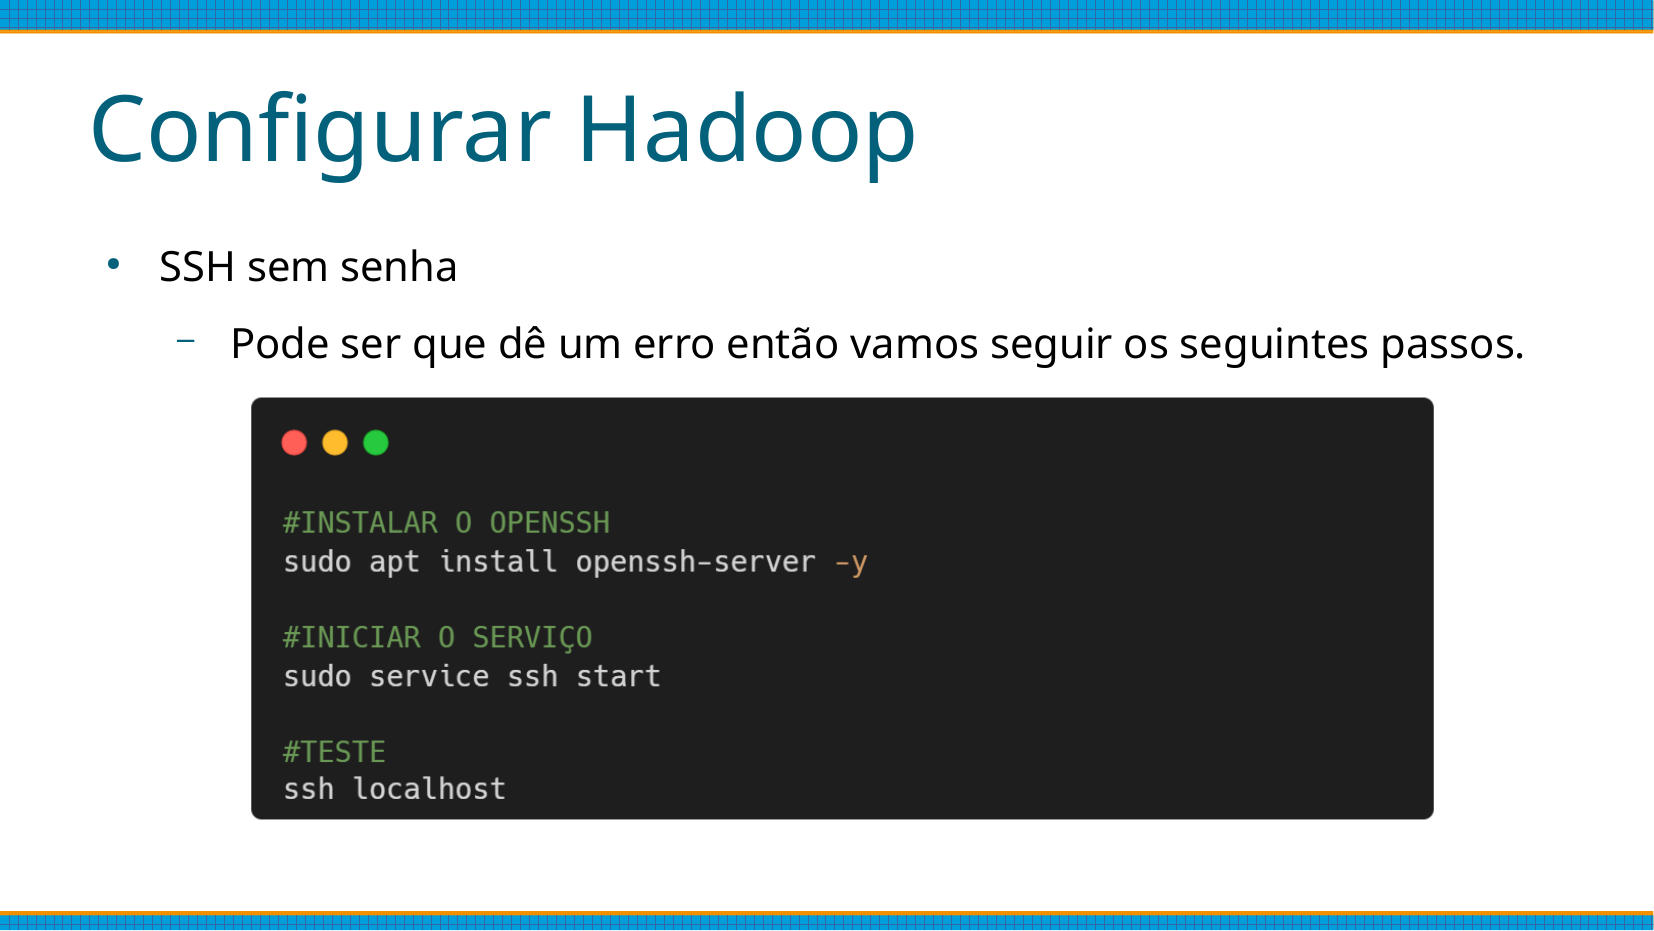

# Configurar Hadoop
SSH sem senha
Pode ser que dê um erro então vamos seguir os seguintes passos.